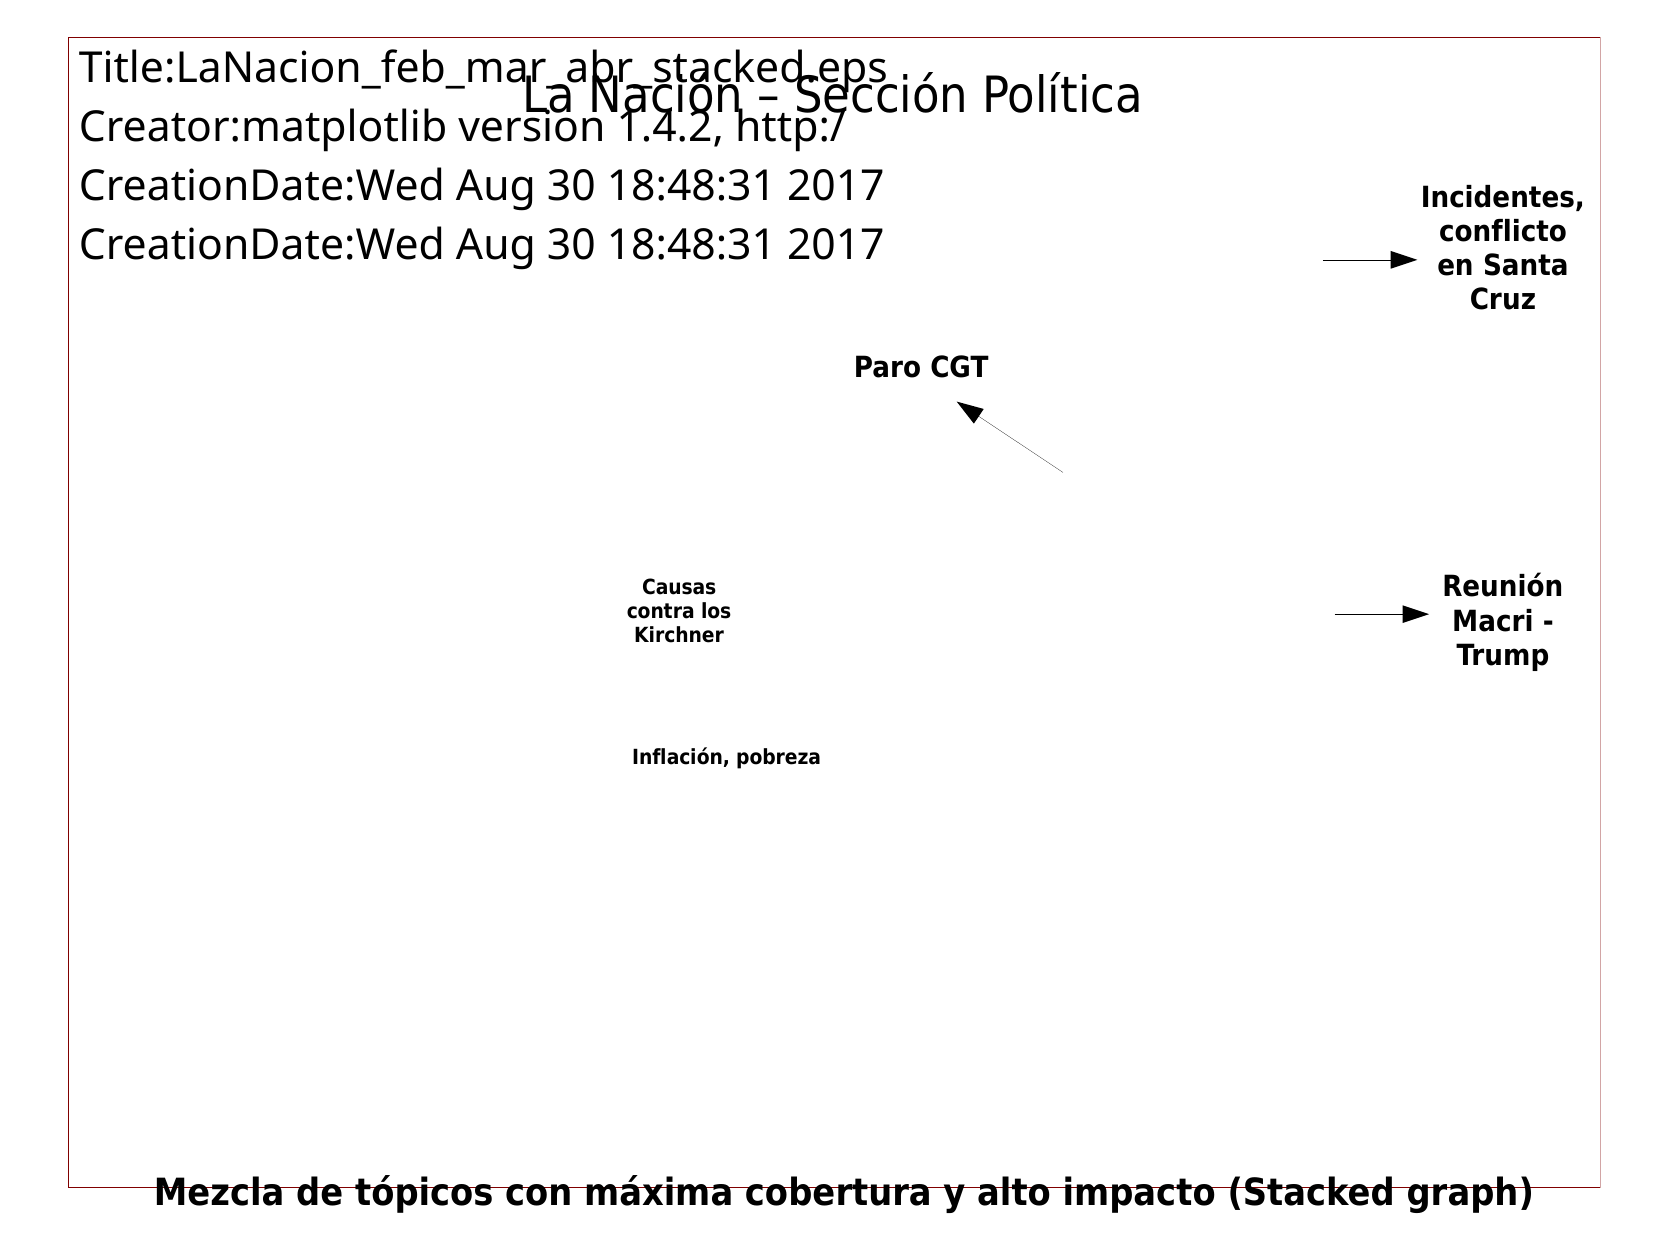

La Nación – Sección Política
Incidentes, conflicto en Santa Cruz
Paro CGT
Reunión Macri - Trump
Causas contra los Kirchner
Inflación, pobreza
Conflicto docente
Mezcla de tópicos con máxima cobertura y alto impacto (Stacked graph)